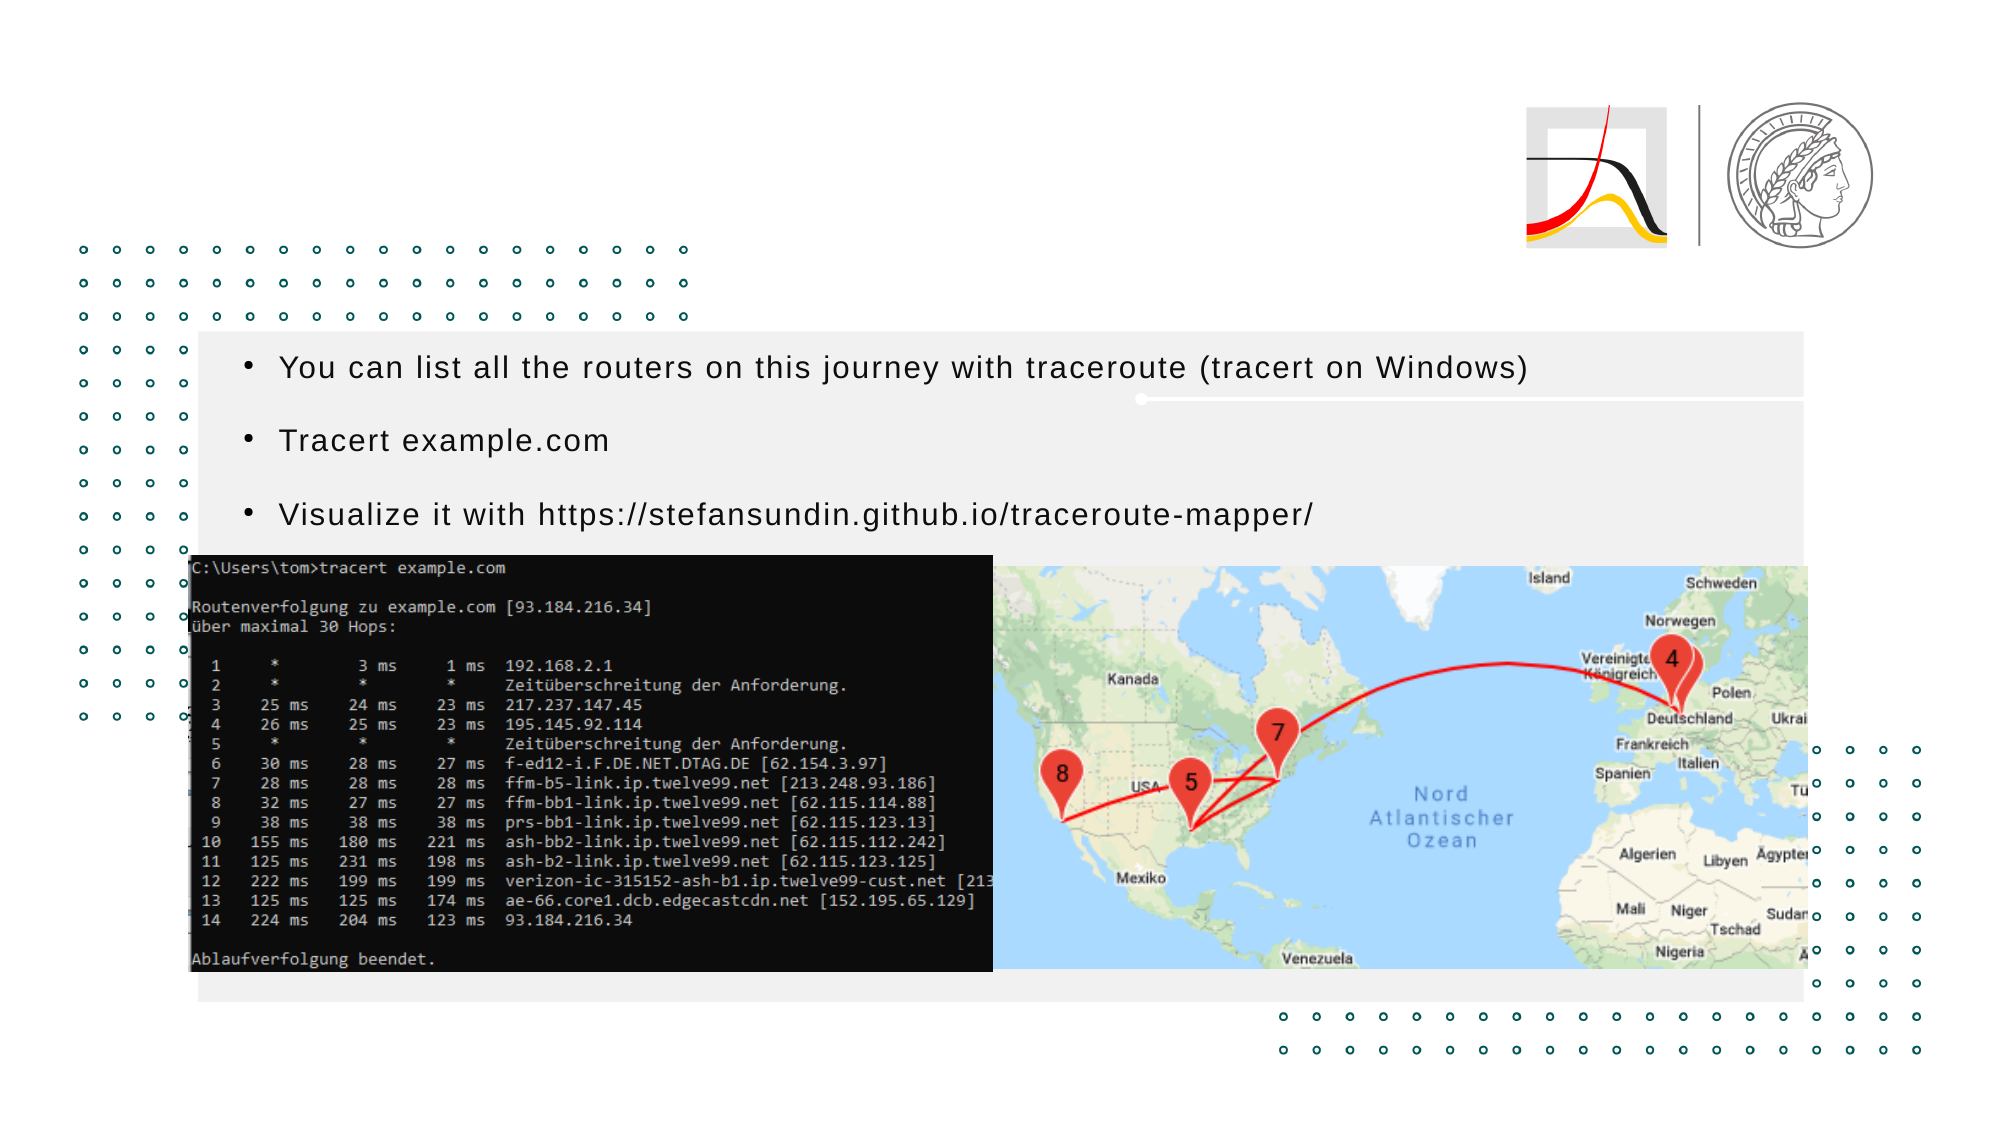

You can list all the routers on this journey with traceroute (tracert on Windows)
Tracert example.com
Visualize it with https://stefansundin.github.io/traceroute-mapper/